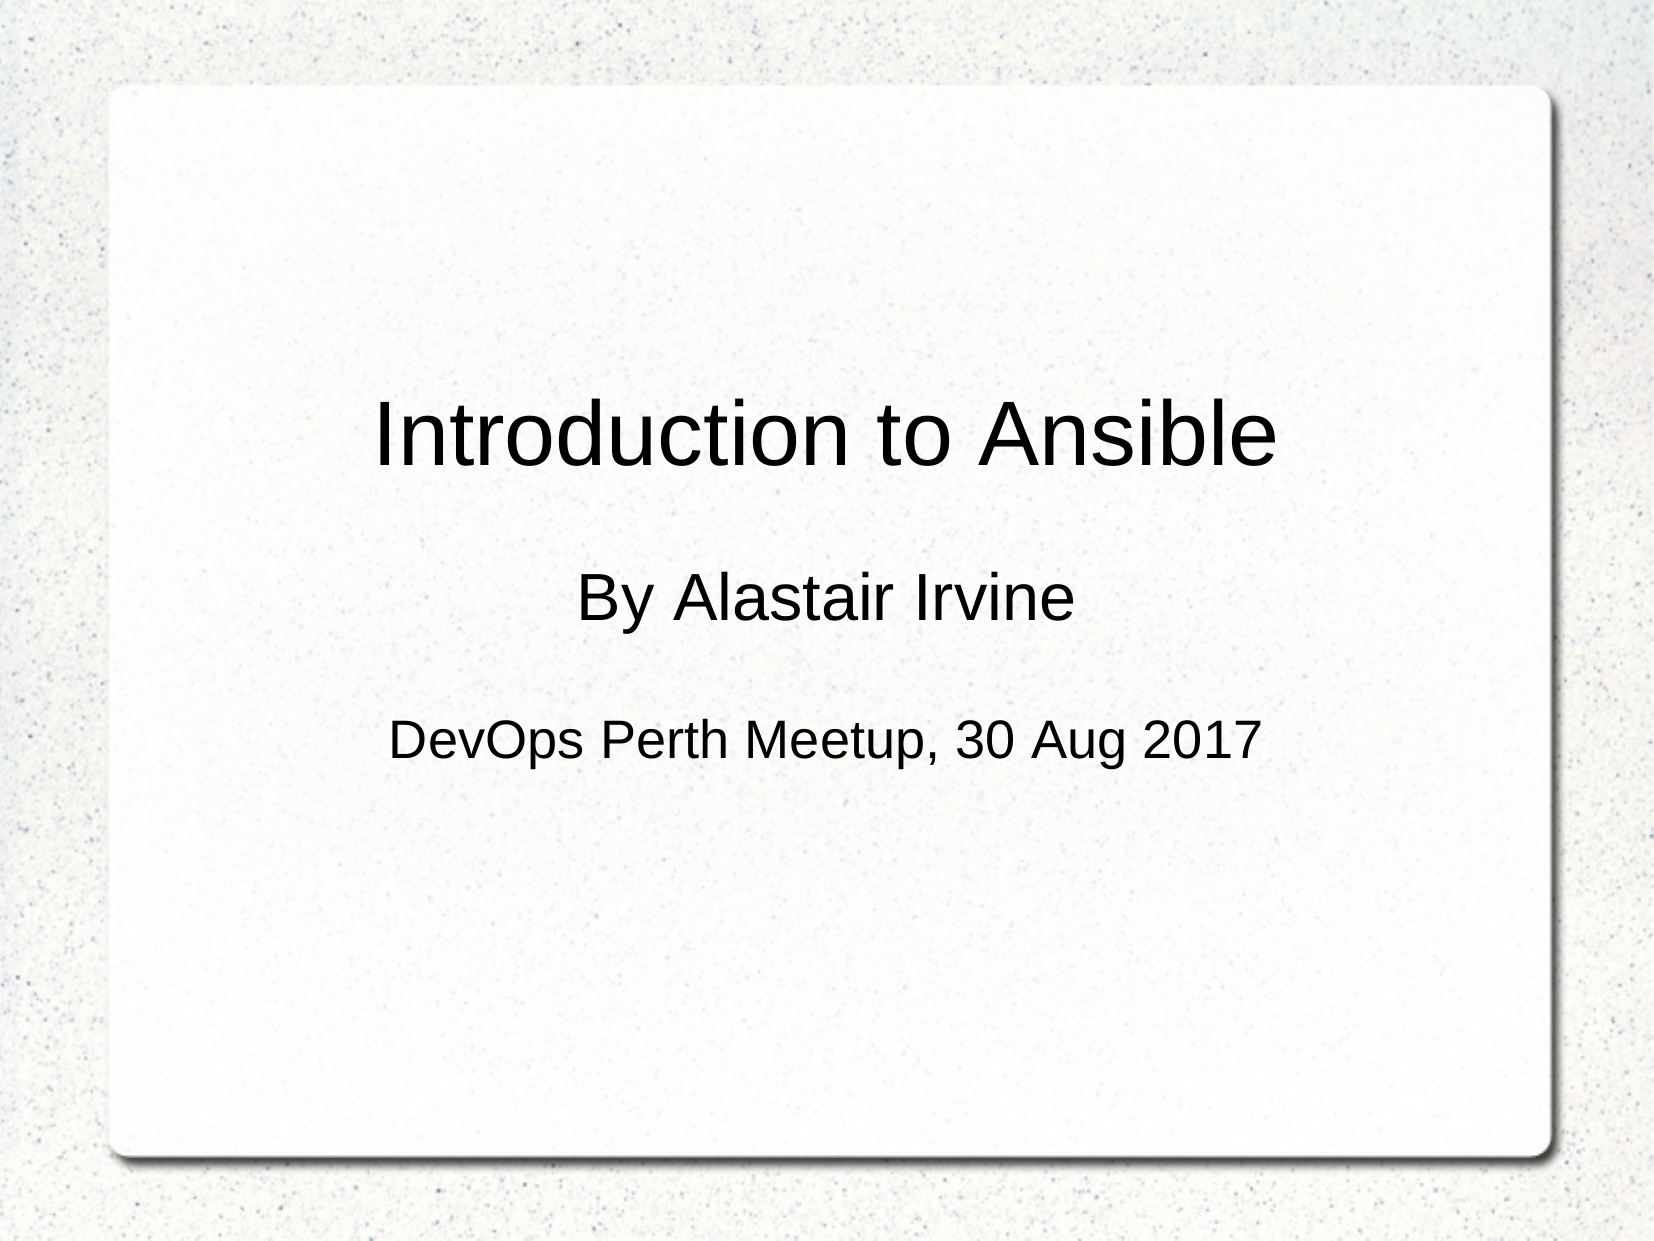

# Introduction to Ansible
By Alastair Irvine
DevOps Perth Meetup, 30 Aug 2017